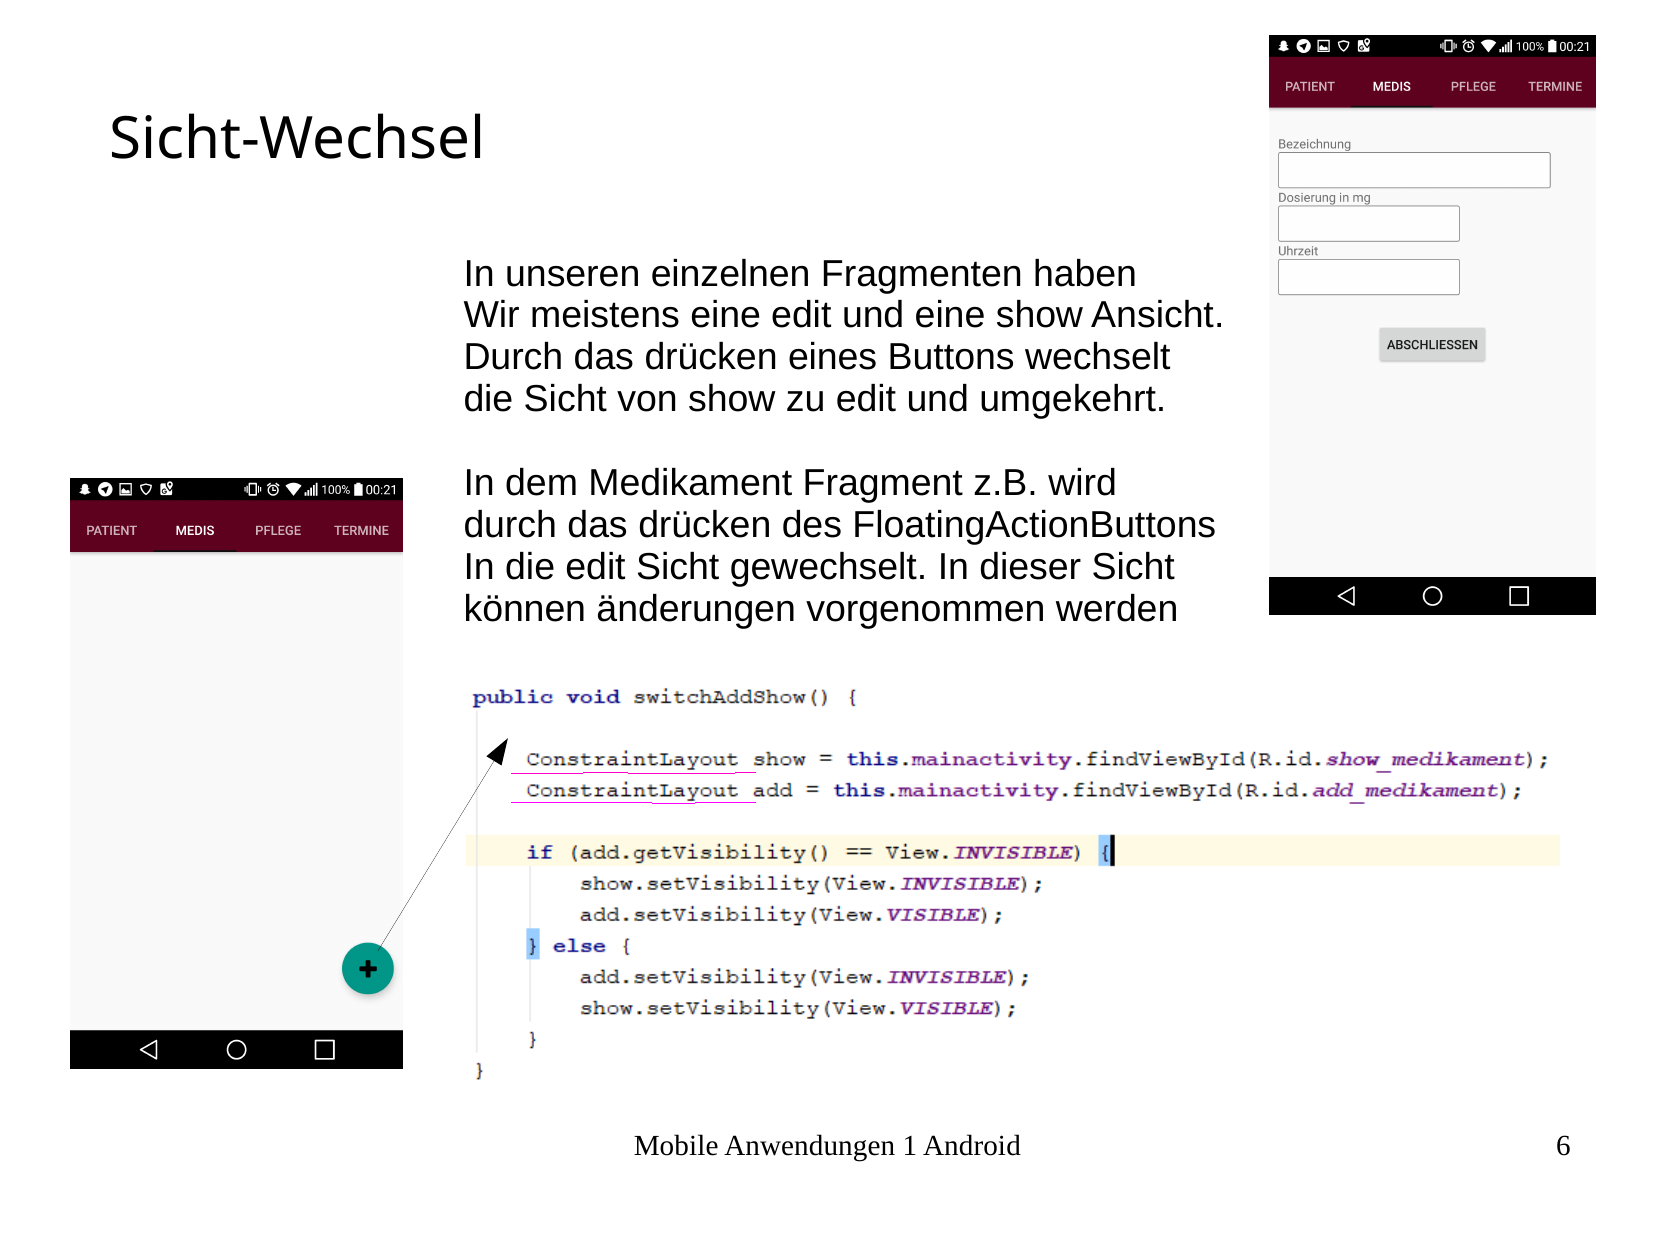

Sicht-Wechsel
In unseren einzelnen Fragmenten haben
Wir meistens eine edit und eine show Ansicht.
Durch das drücken eines Buttons wechselt
die Sicht von show zu edit und umgekehrt.
In dem Medikament Fragment z.B. wird
durch das drücken des FloatingActionButtons
In die edit Sicht gewechselt. In dieser Sicht
können änderungen vorgenommen werden
Mobile Anwendungen 1 Android
6